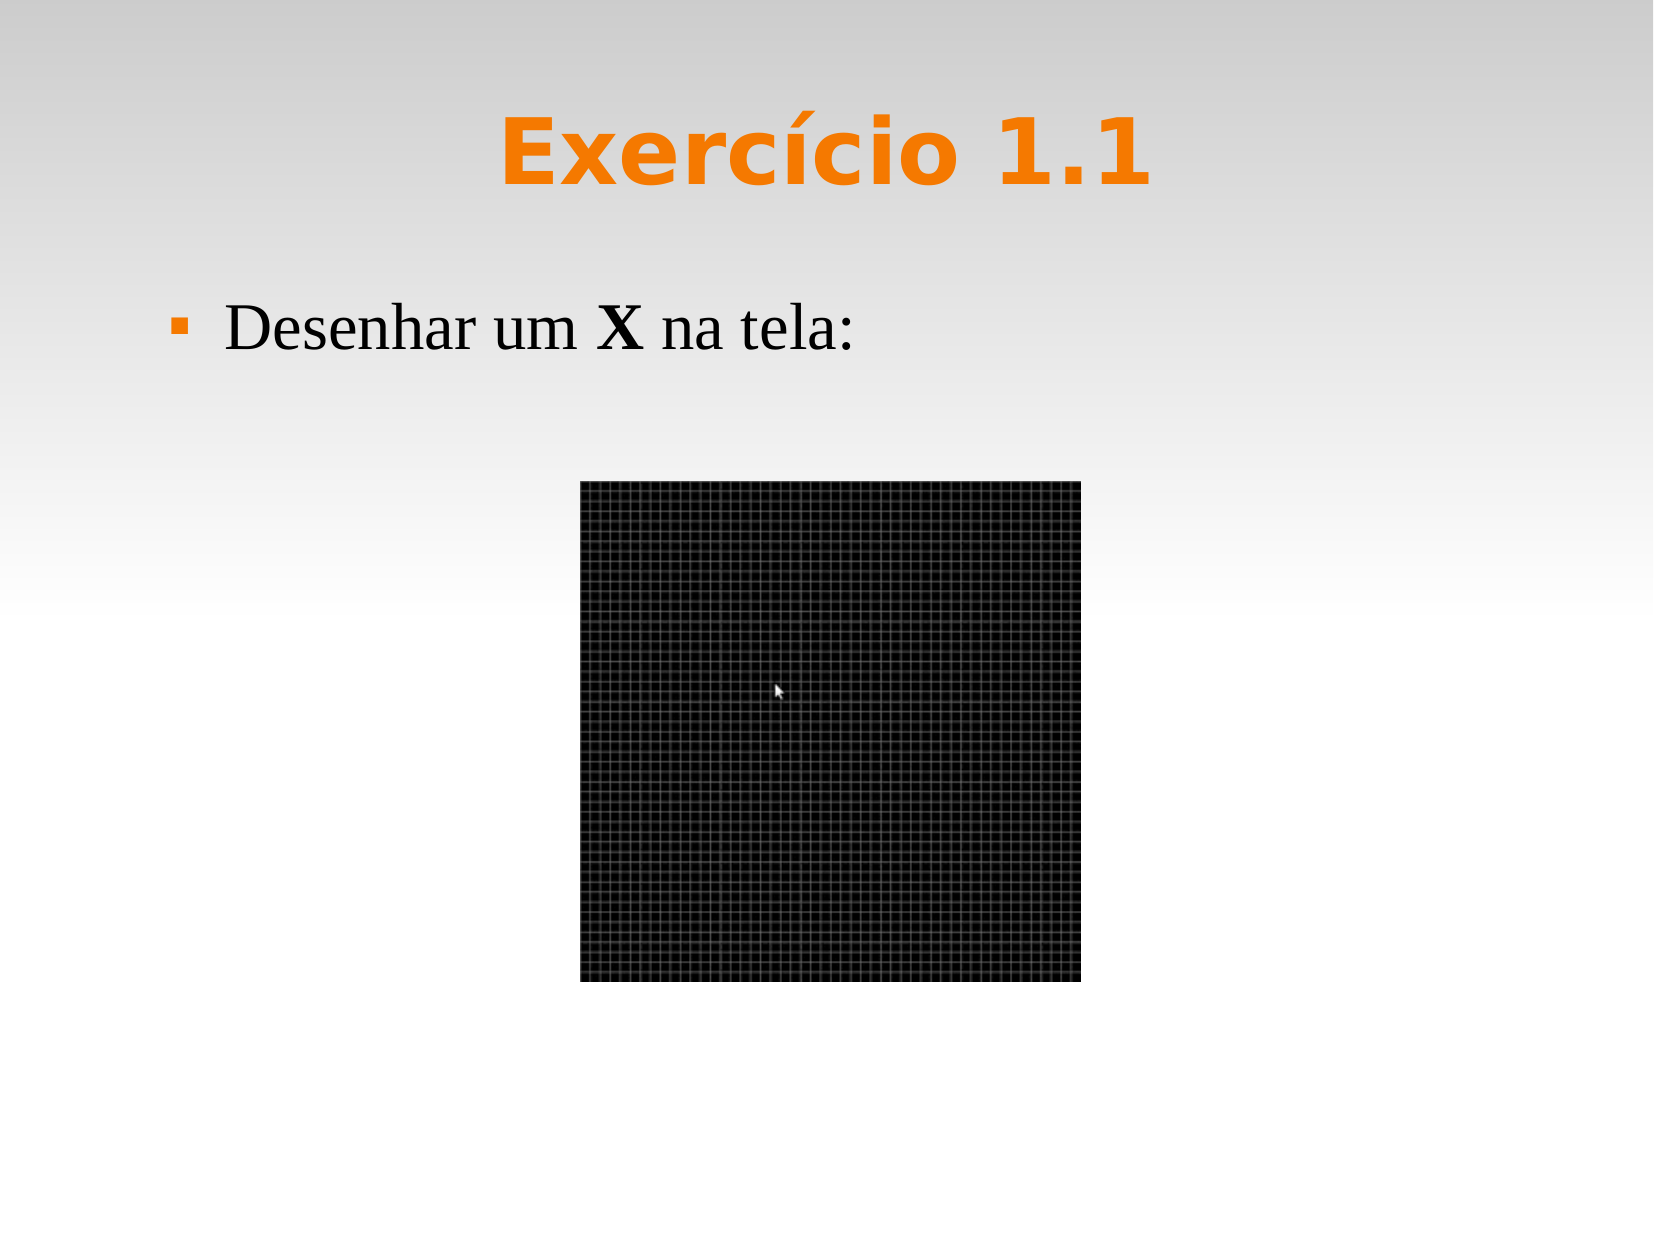

# Exercício 1.1
Desenhar um X na tela: